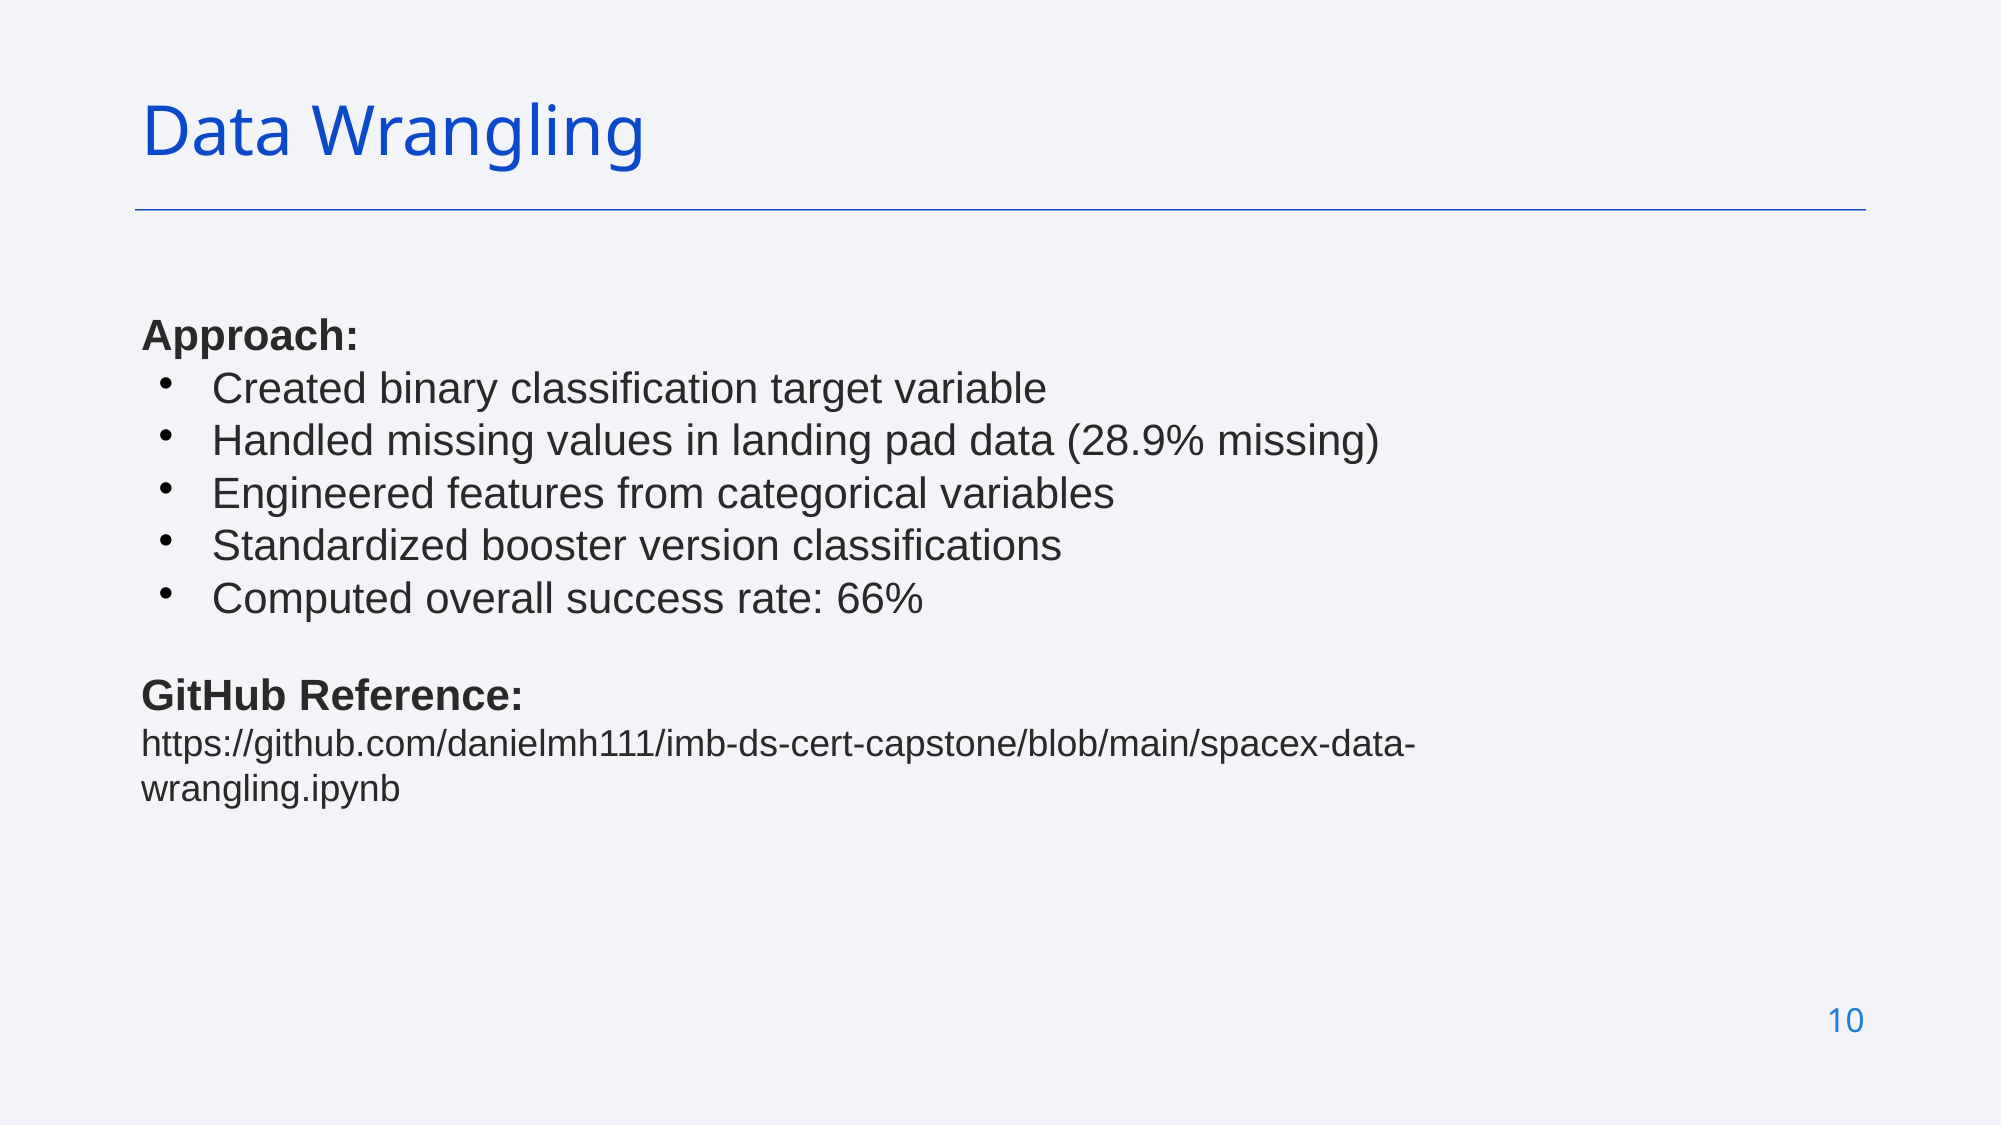

Data Wrangling
# Approach:
Created binary classification target variable
Handled missing values in landing pad data (28.9% missing)
Engineered features from categorical variables
Standardized booster version classifications
Computed overall success rate: 66%
GitHub Reference: https://github.com/danielmh111/imb-ds-cert-capstone/blob/main/spacex-data-wrangling.ipynb
10